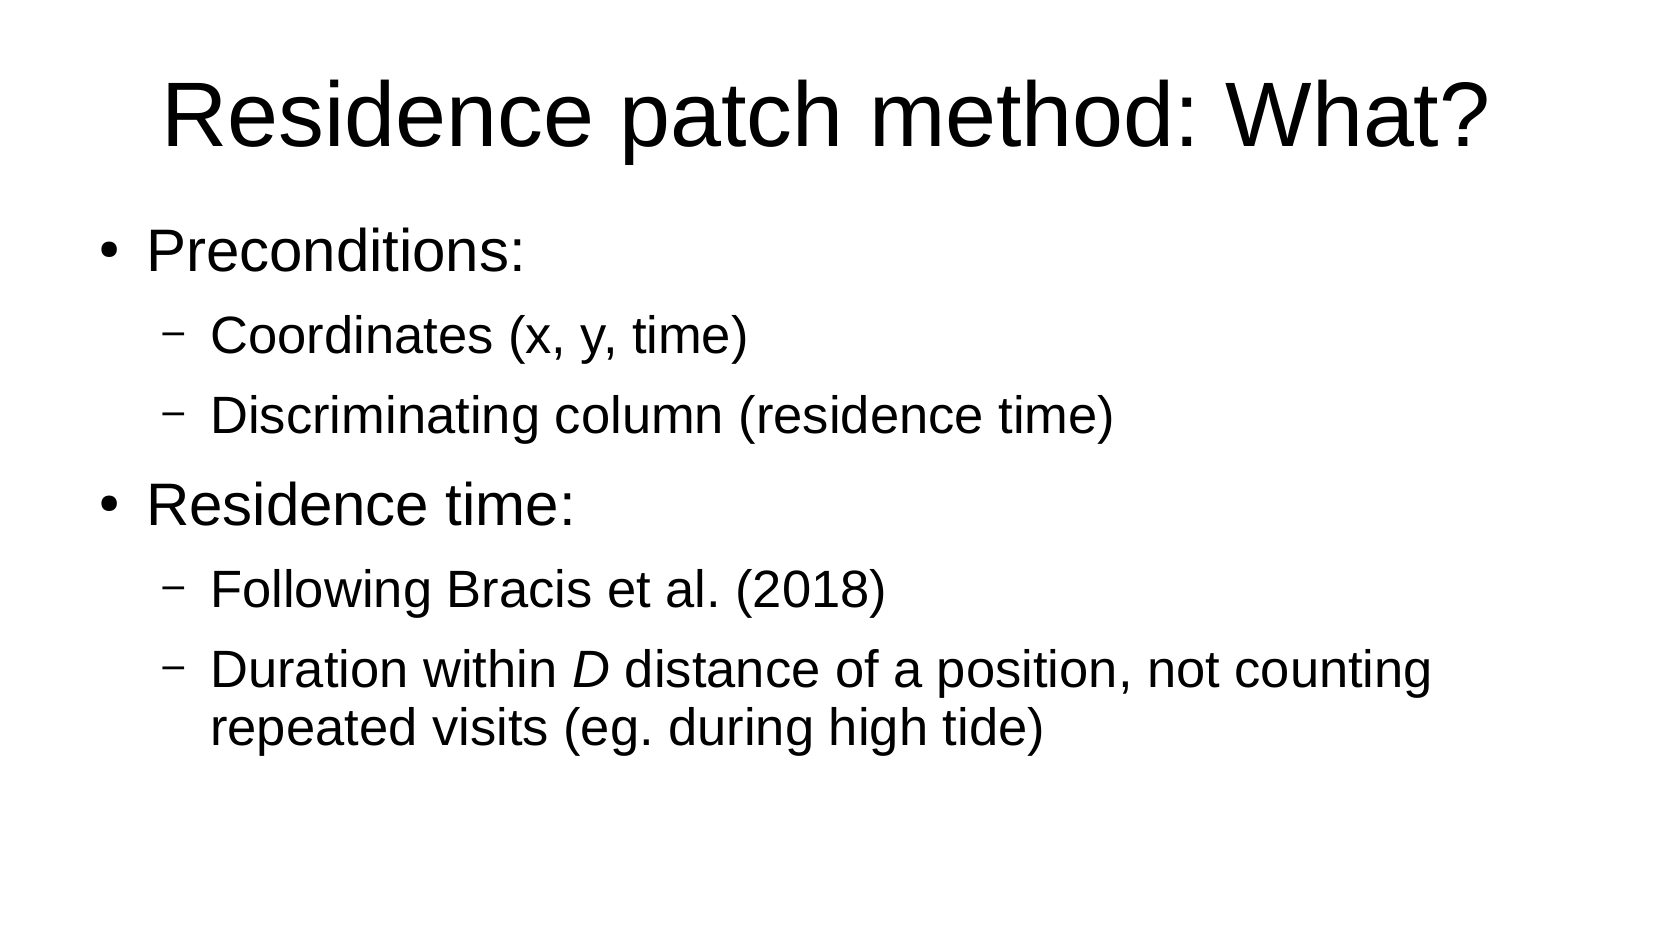

# Residence patch method: What?
Preconditions:
Coordinates (x, y, time)
Discriminating column (residence time)
Residence time:
Following Bracis et al. (2018)
Duration within D distance of a position, not counting repeated visits (eg. during high tide)